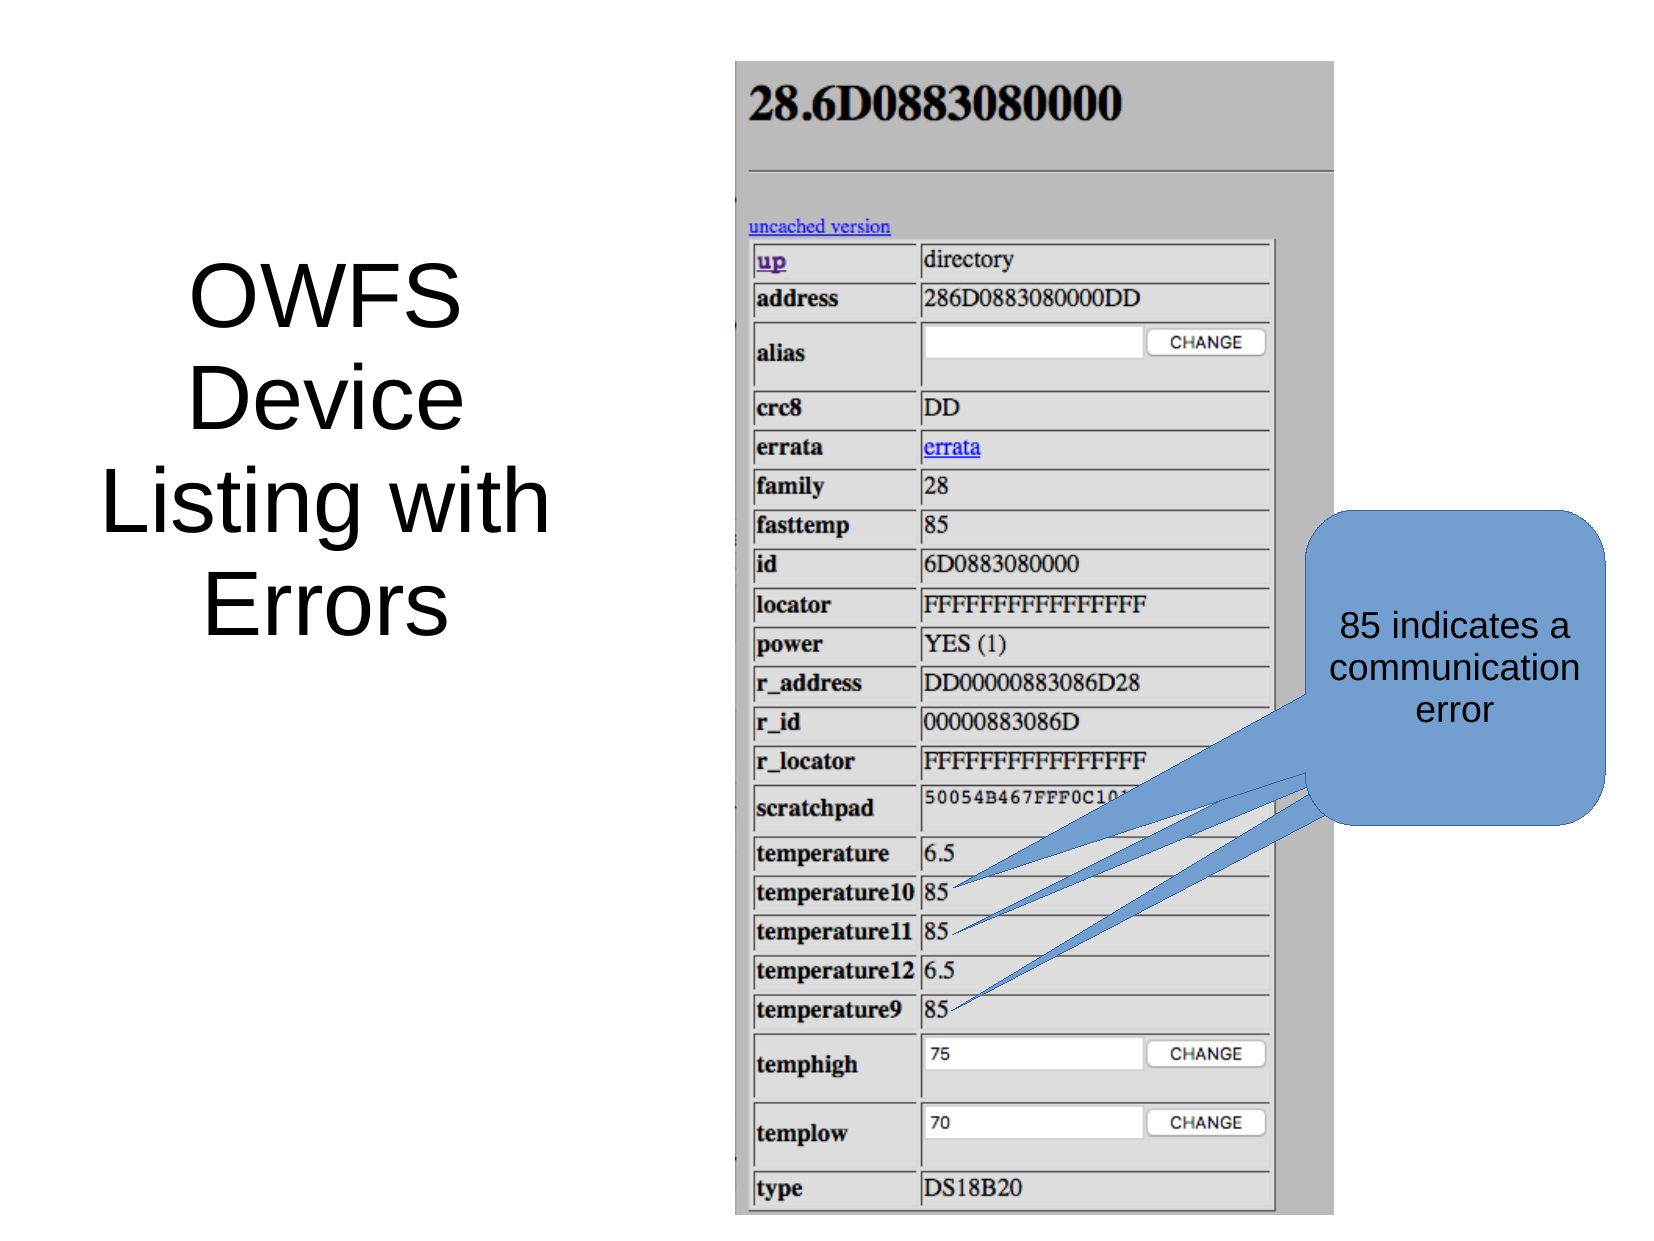

# OWFS Device Listing with Errors
85 indicates a
communication
error